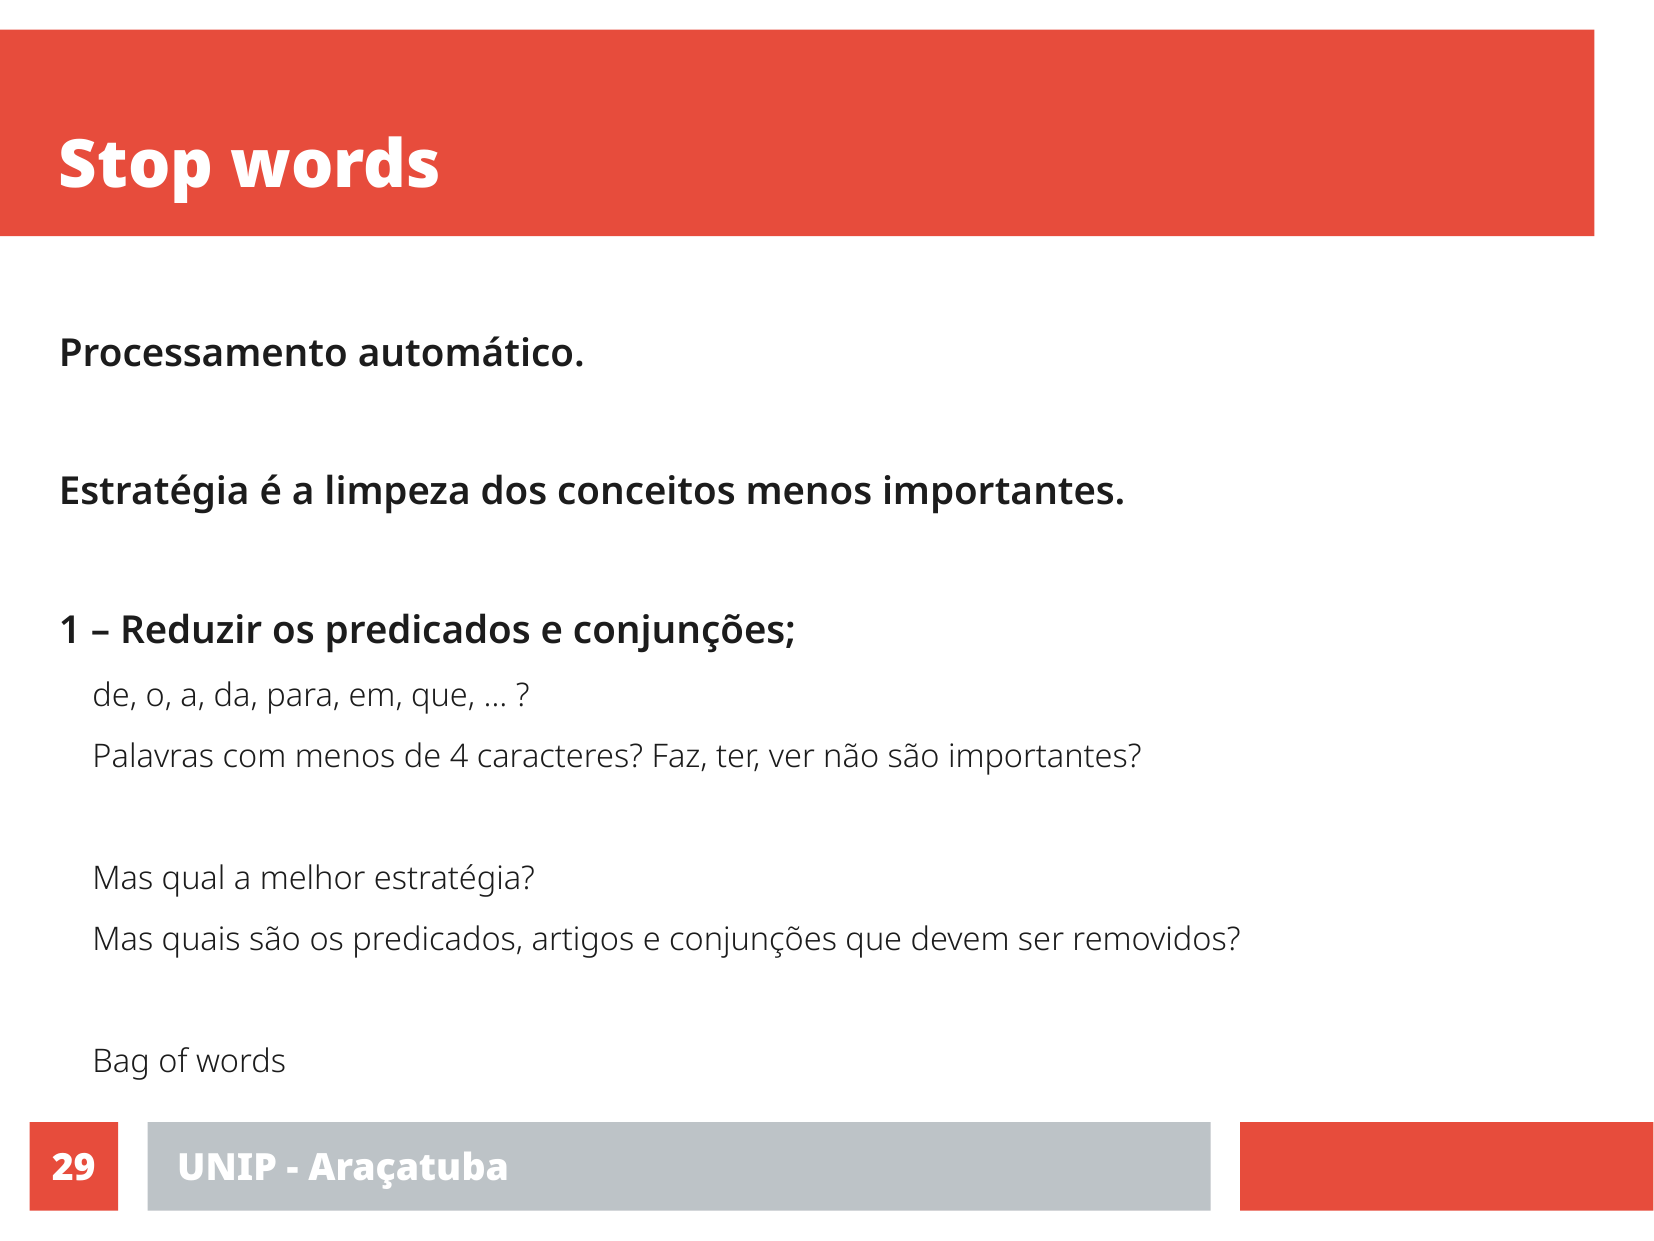

# Stop words
Processamento automático.
Estratégia é a limpeza dos conceitos menos importantes.
1 – Reduzir os predicados e conjunções;
de, o, a, da, para, em, que, … ?
Palavras com menos de 4 caracteres? Faz, ter, ver não são importantes?
Mas qual a melhor estratégia?
Mas quais são os predicados, artigos e conjunções que devem ser removidos?
Bag of words
29
UNIP - Araçatuba